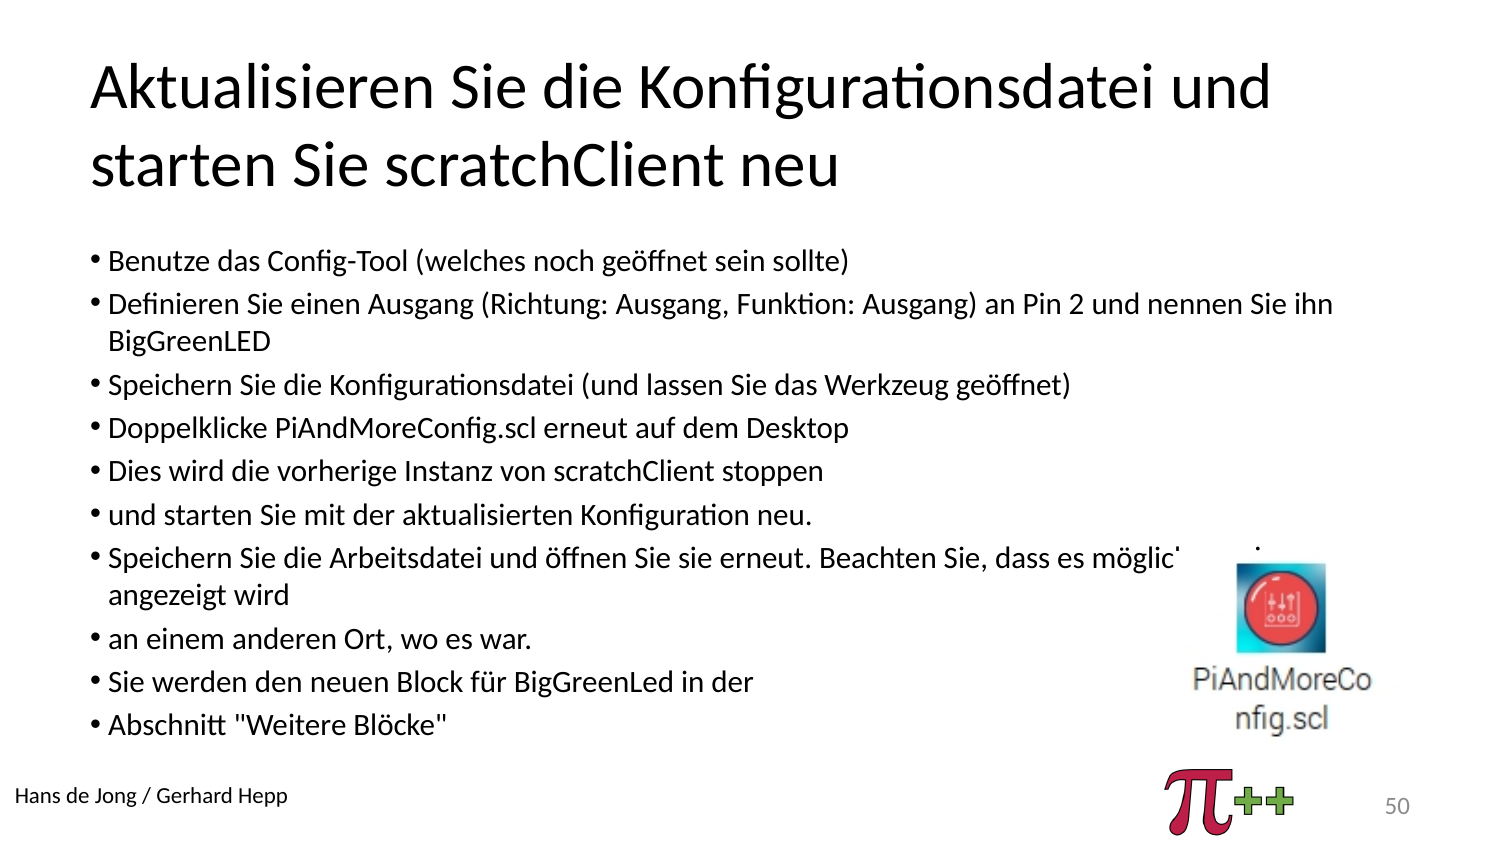

# Aktualisieren Sie die Konfigurationsdatei und starten Sie scratchClient neu
Benutze das Config-Tool (welches noch geöffnet sein sollte)
Definieren Sie einen Ausgang (Richtung: Ausgang, Funktion: Ausgang) an Pin 2 und nennen Sie ihn BigGreenLED
Speichern Sie die Konfigurationsdatei (und lassen Sie das Werkzeug geöffnet)
Doppelklicke PiAndMoreConfig.scl erneut auf dem Desktop
Dies wird die vorherige Instanz von scratchClient stoppen
und starten Sie mit der aktualisierten Konfiguration neu.
Speichern Sie die Arbeitsdatei und öffnen Sie sie erneut. Beachten Sie, dass es möglicherweise angezeigt wird
an einem anderen Ort, wo es war.
Sie werden den neuen Block für BigGreenLed in der
Abschnitt "Weitere Blöcke"